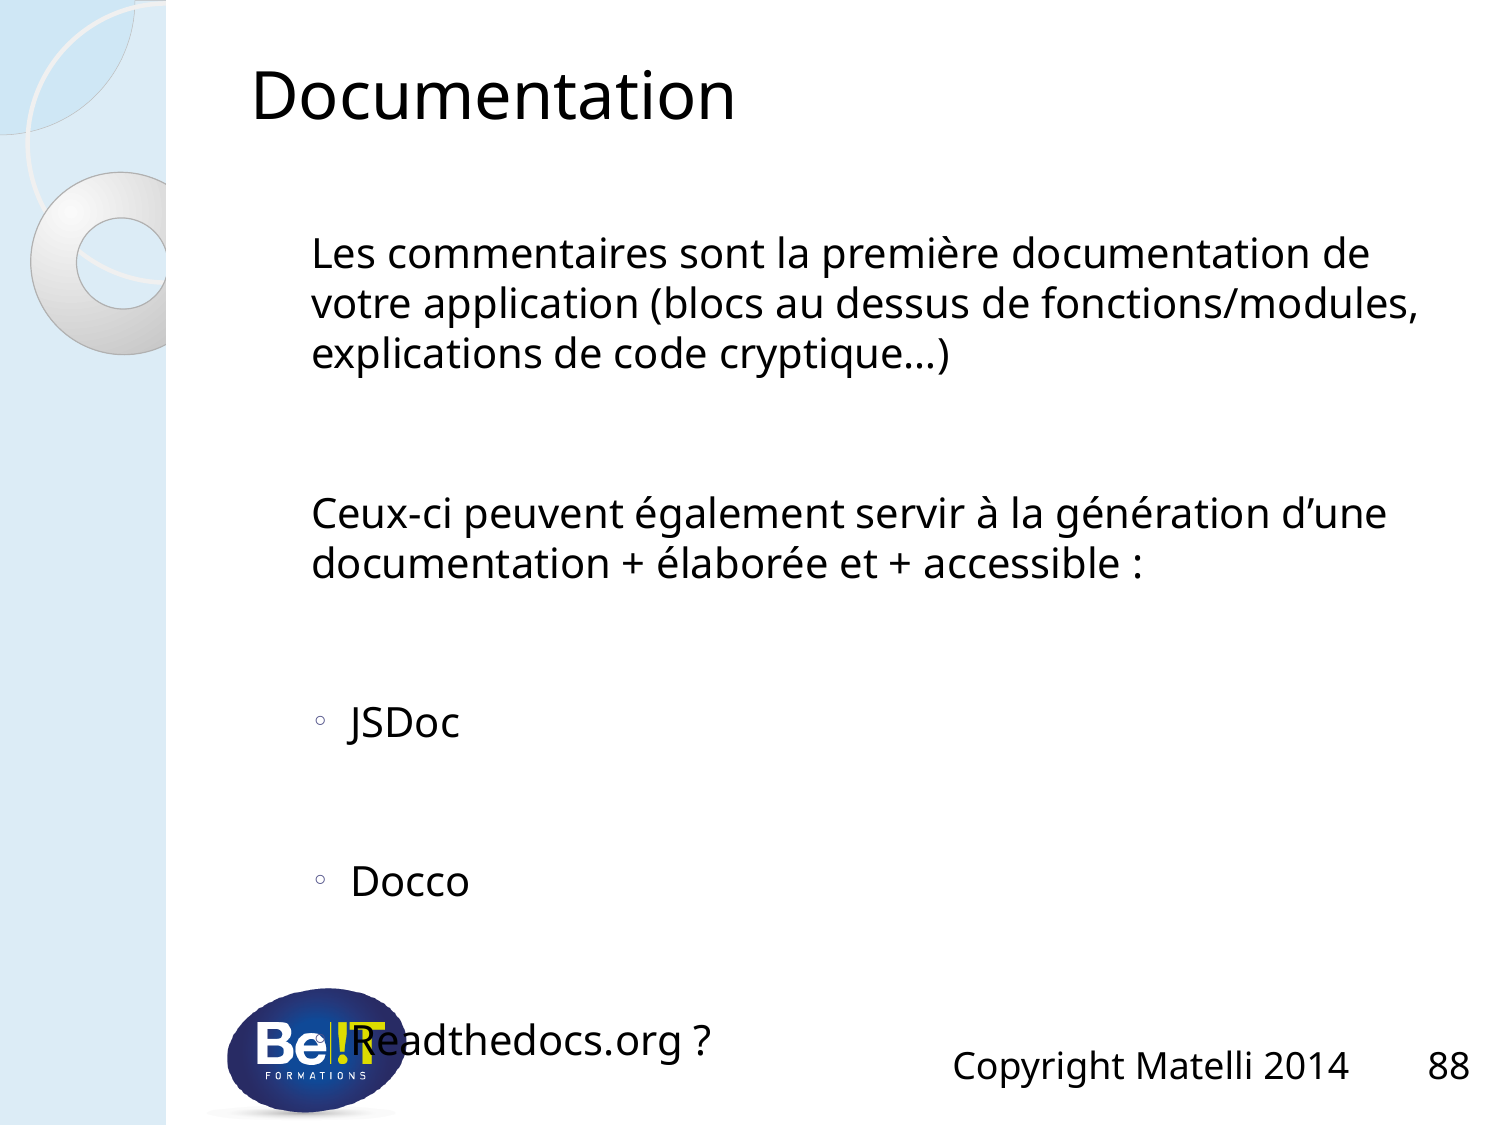

# Documentation
Les commentaires sont la première documentation de votre application (blocs au dessus de fonctions/modules, explications de code cryptique…)
Ceux-ci peuvent également servir à la génération d’une documentation + élaborée et + accessible :
JSDoc
Docco
Readthedocs.org ?
Copyright Matelli 2014